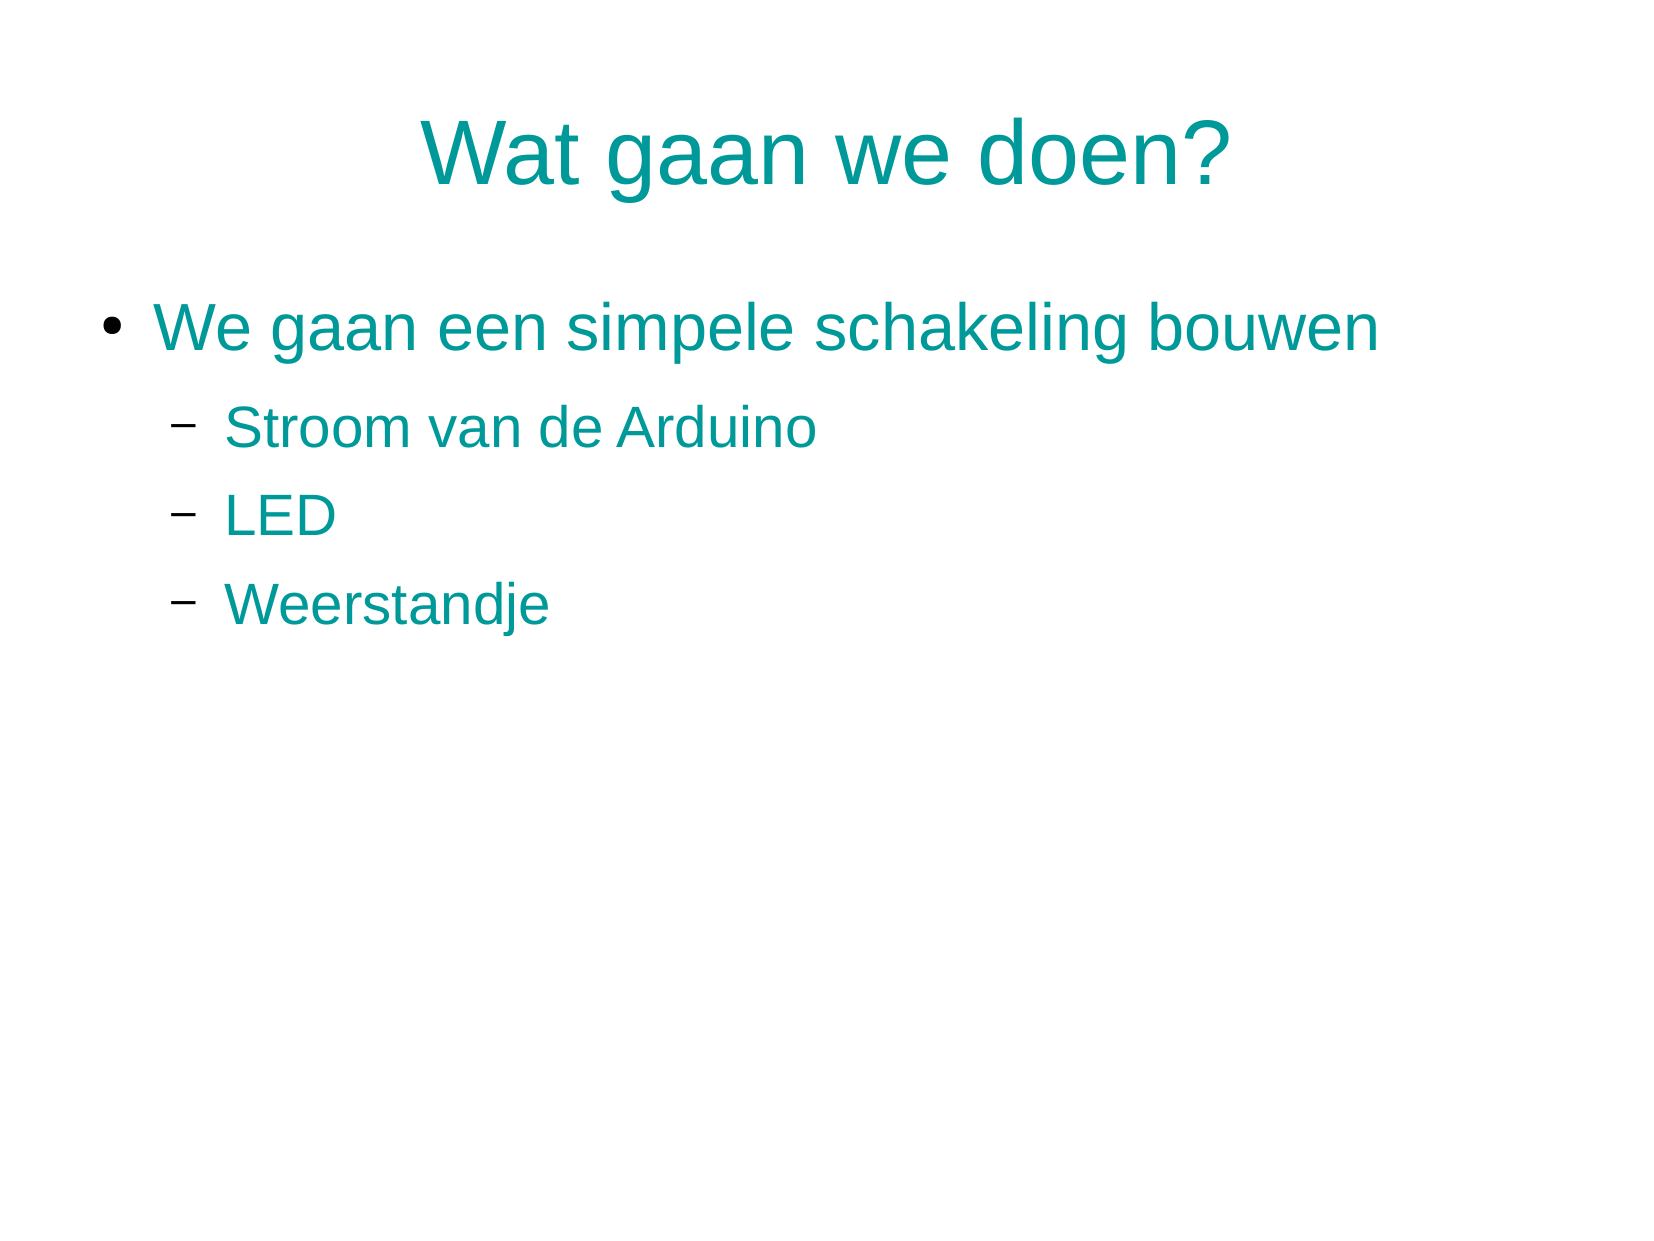

# Wat gaan we doen?
We gaan een simpele schakeling bouwen
Stroom van de Arduino
LED
Weerstandje